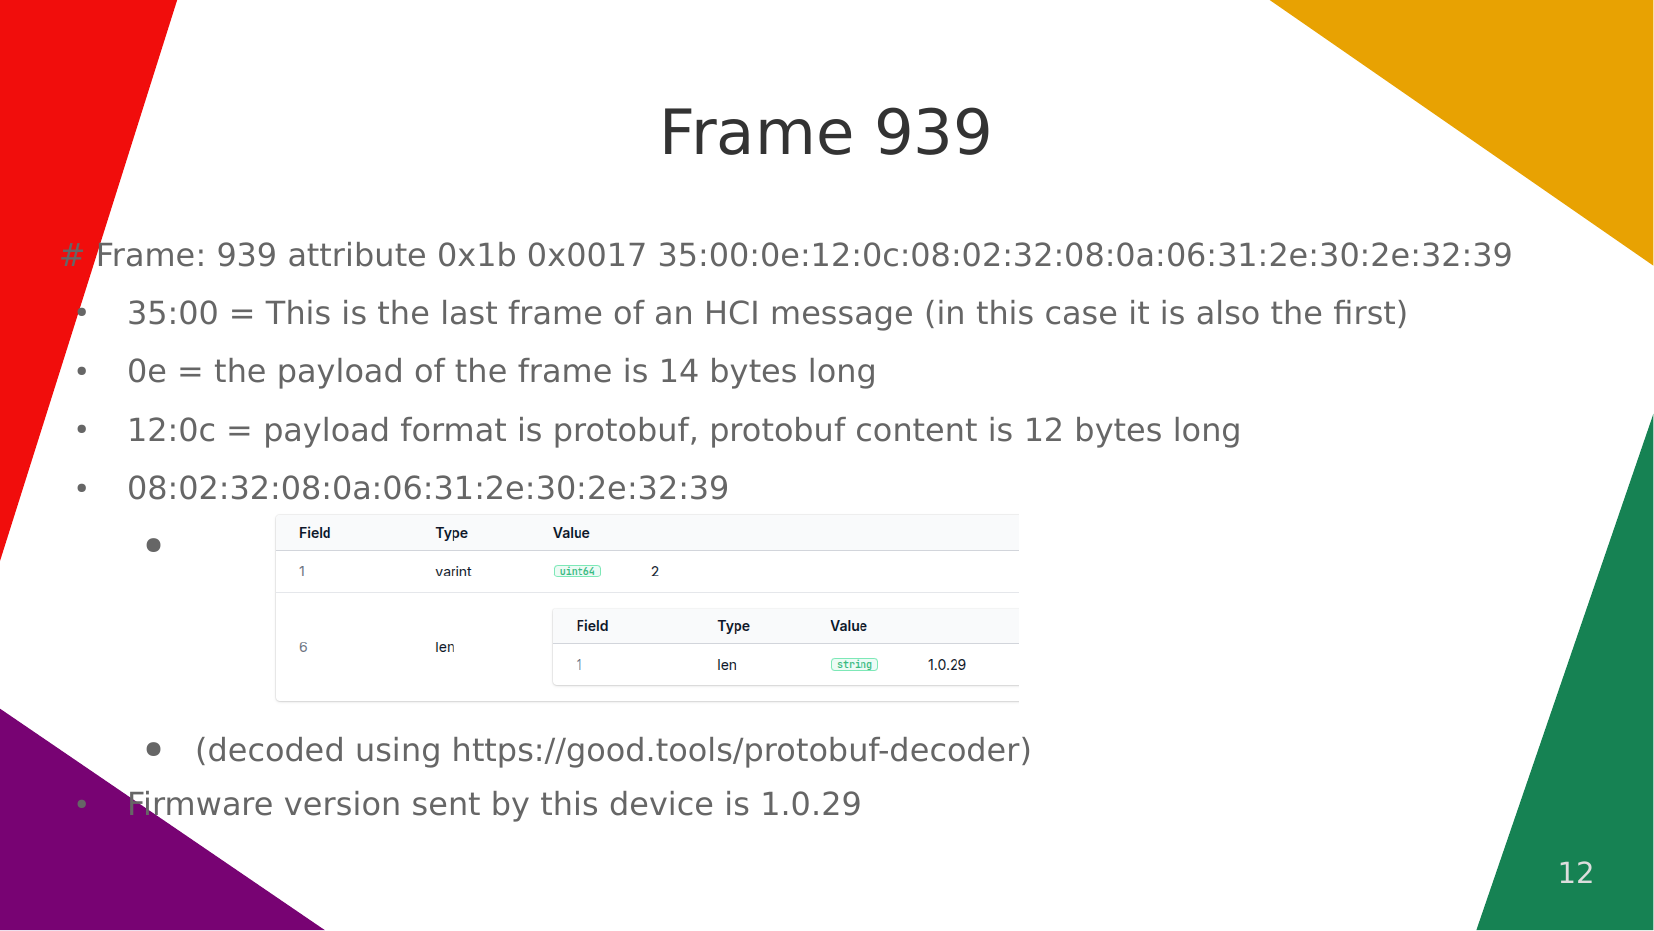

# Frame 939
# Frame: 939 attribute 0x1b 0x0017 35:00:0e:12:0c:08:02:32:08:0a:06:31:2e:30:2e:32:39
35:00 = This is the last frame of an HCI message (in this case it is also the first)
0e = the payload of the frame is 14 bytes long
12:0c = payload format is protobuf, protobuf content is 12 bytes long
08:02:32:08:0a:06:31:2e:30:2e:32:39
(decoded using https://good.tools/protobuf-decoder)
Firmware version sent by this device is 1.0.29
12